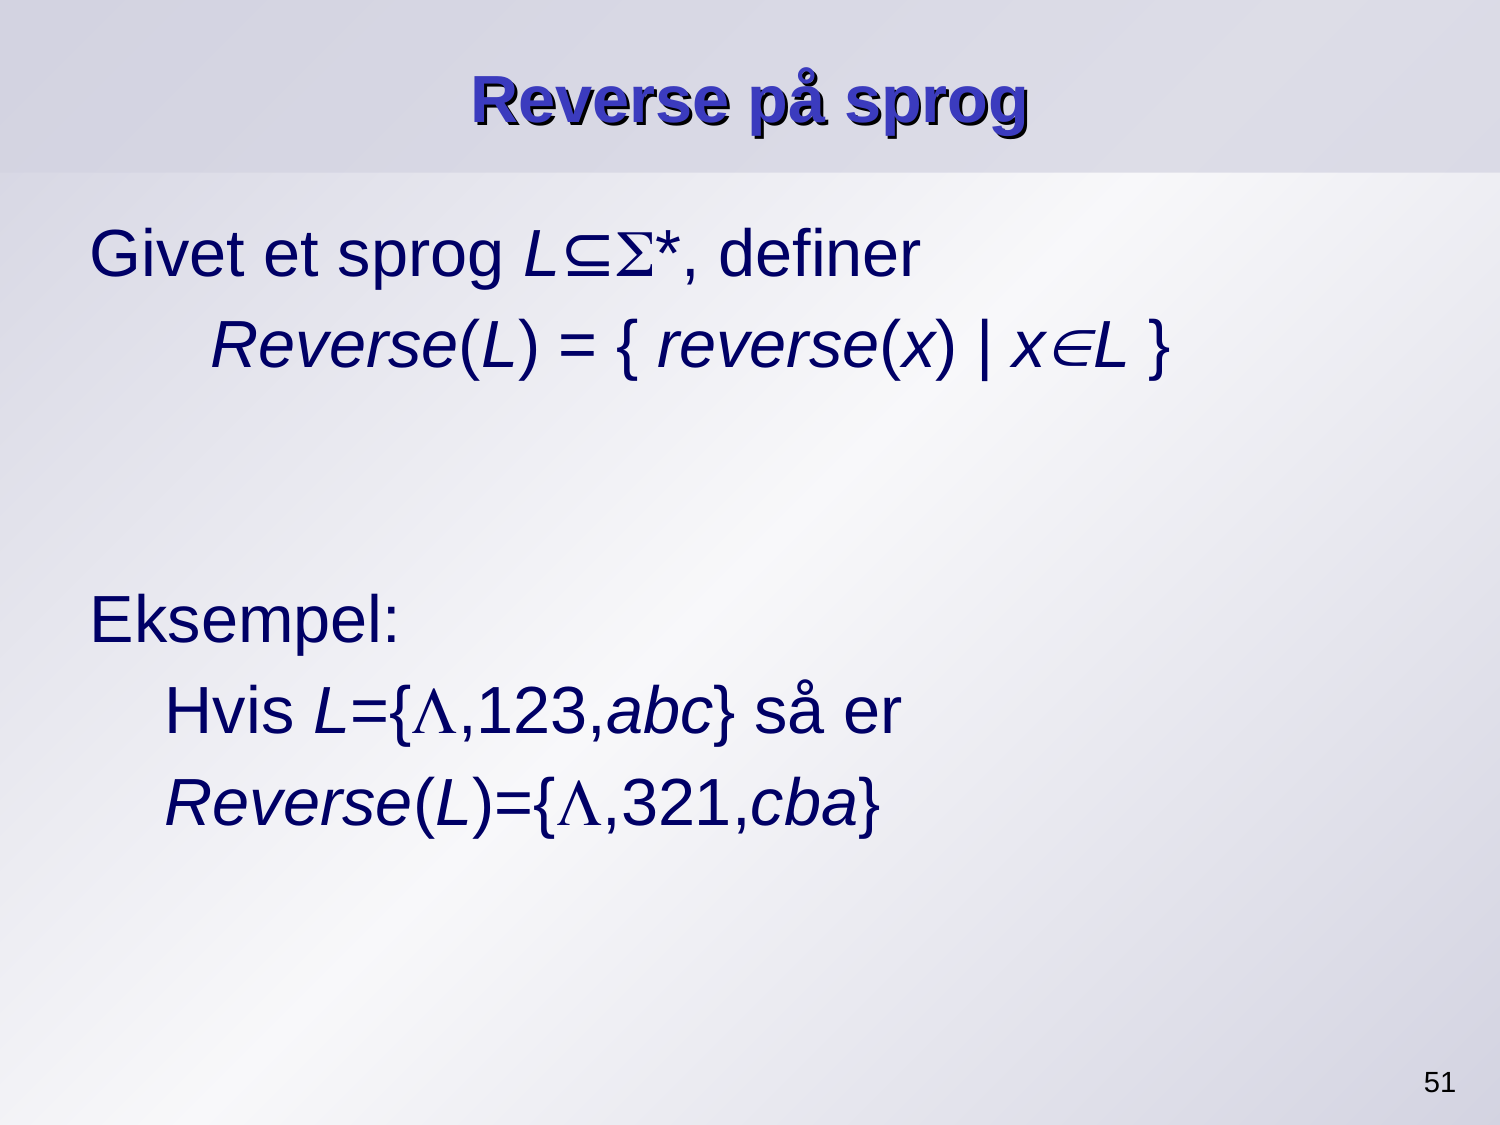

# Reverse på sprog
Givet et sprog L⊆Σ*, definer
	Reverse(L) = { reverse(x) | x∈L }
Eksempel:
Hvis L={Λ,123,abc} så er
Reverse(L)={Λ,321,cba}
51